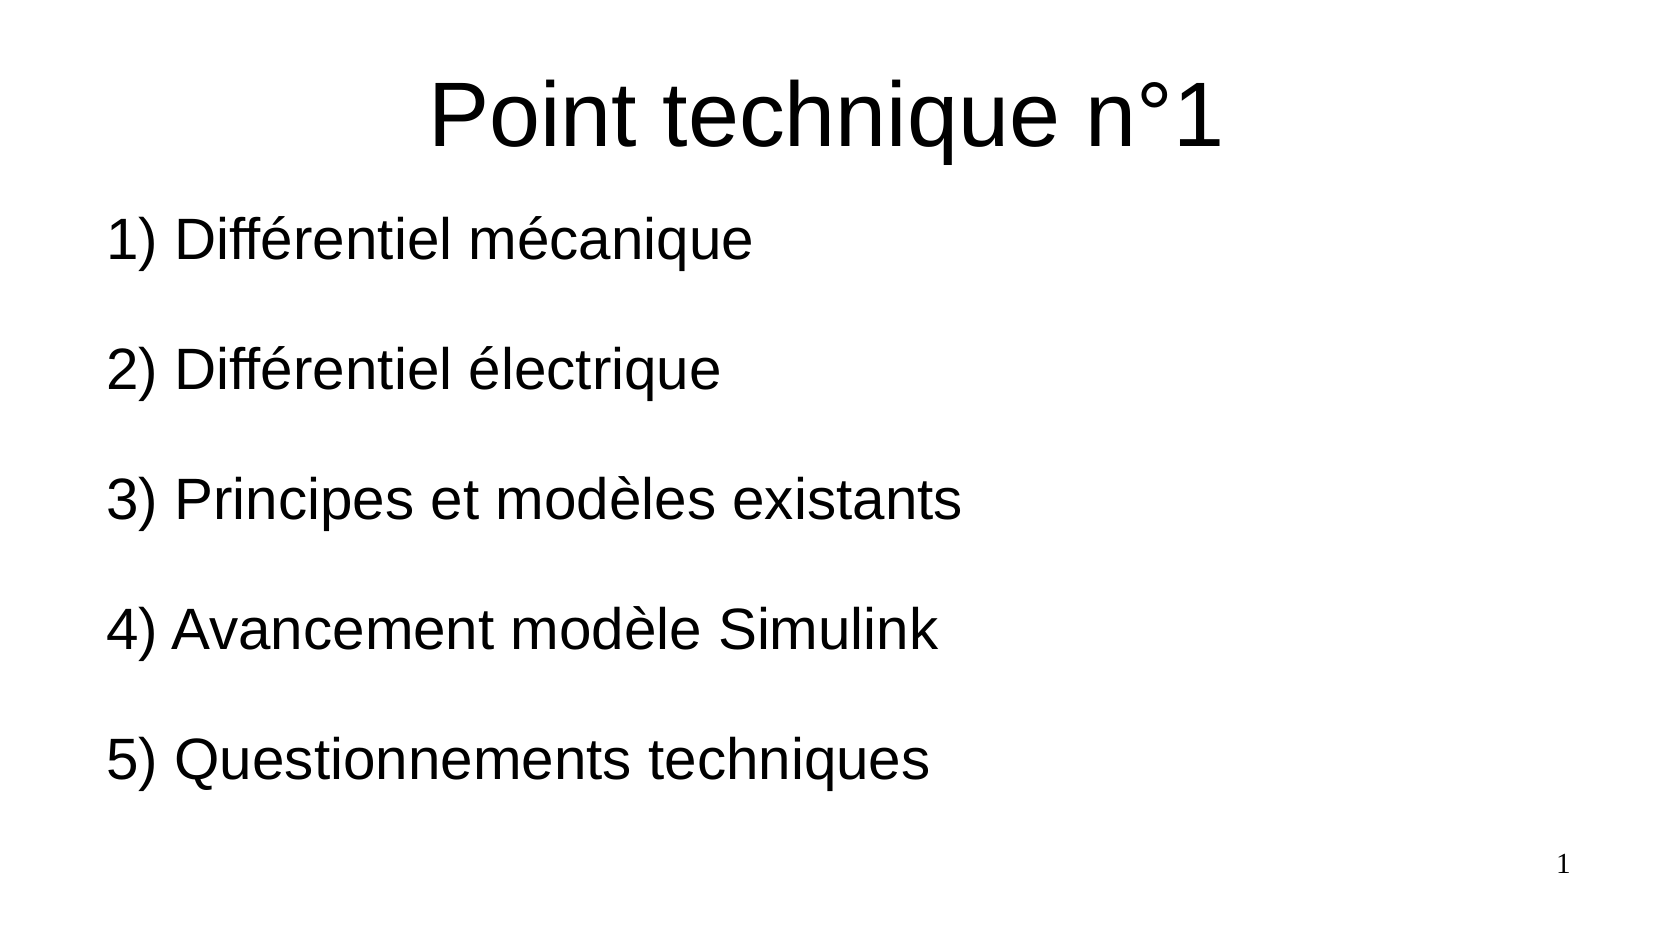

# Point technique n°1
1) Différentiel mécanique
2) Différentiel électrique
3) Principes et modèles existants
4) Avancement modèle Simulink
5) Questionnements techniques
1